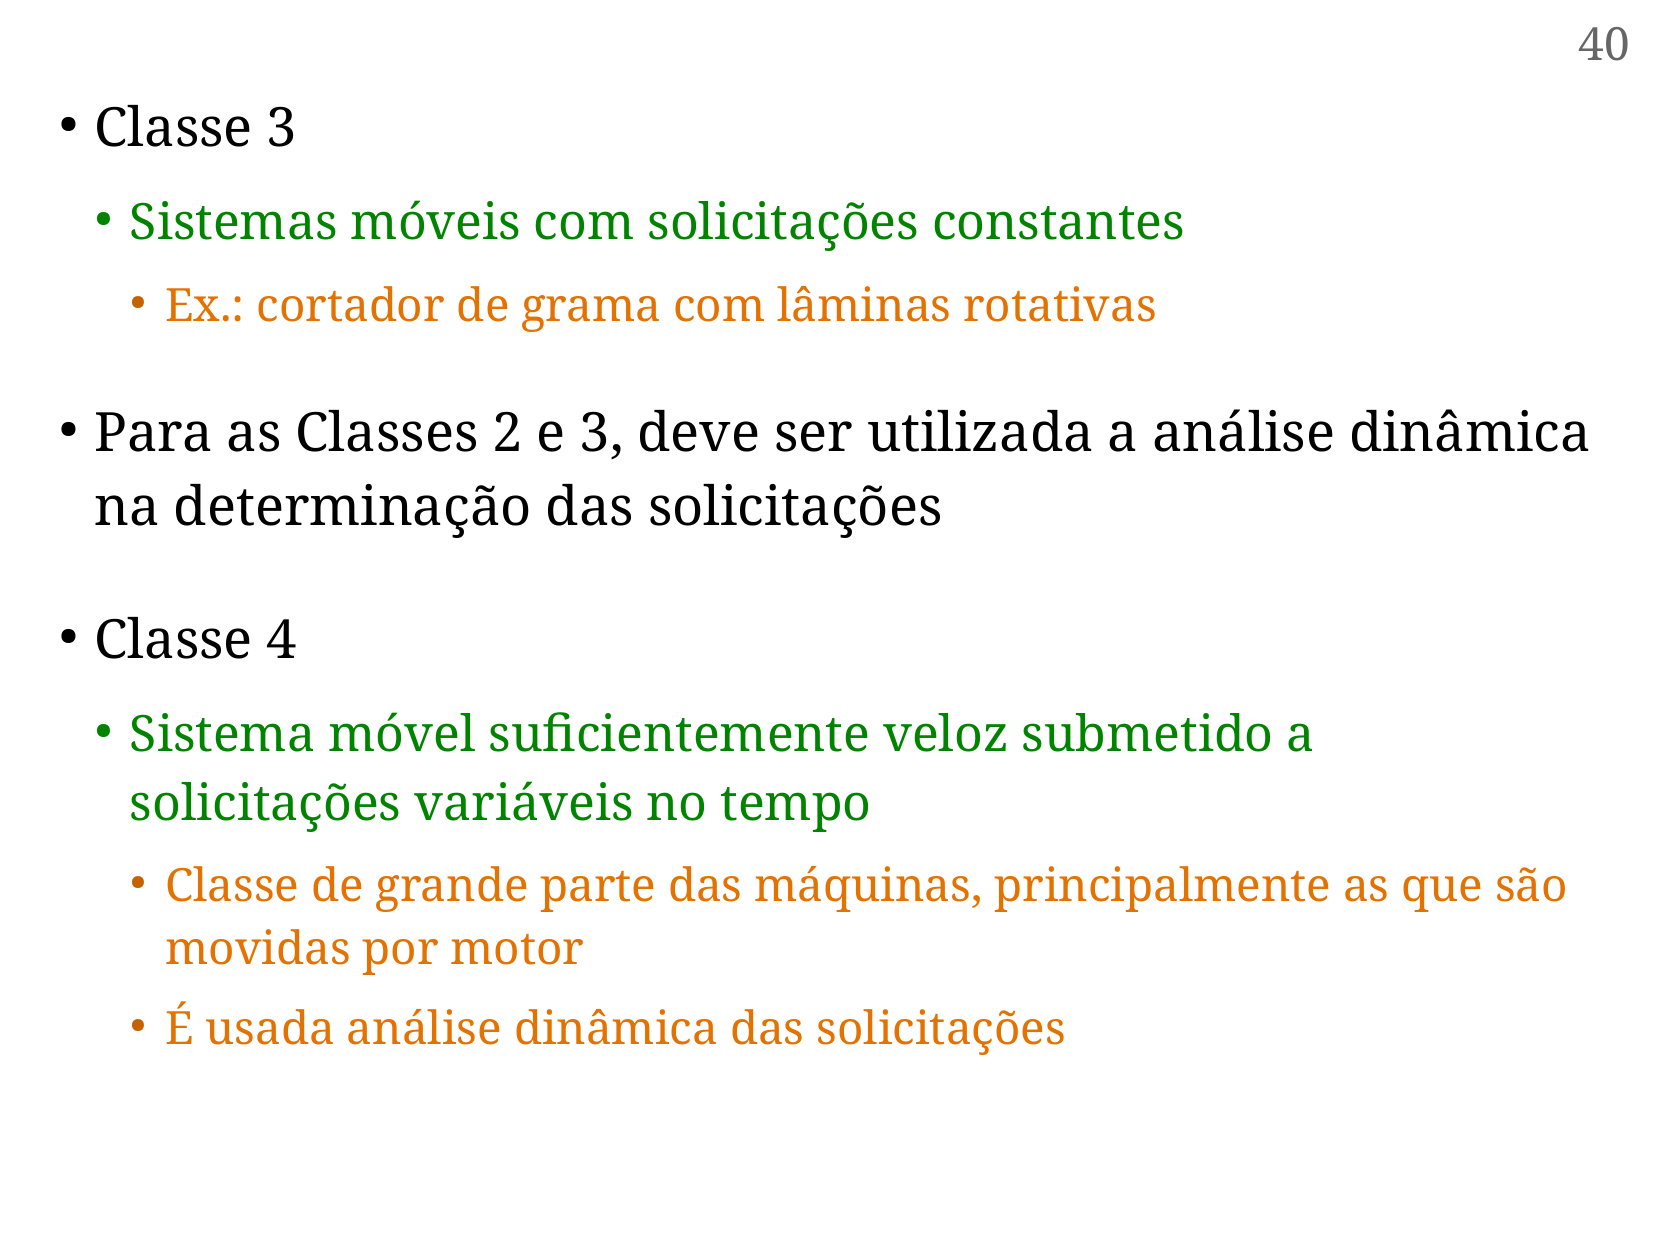

40
#
Classe 3
Sistemas móveis com solicitações constantes
Ex.: cortador de grama com lâminas rotativas
Para as Classes 2 e 3, deve ser utilizada a análise dinâmica na determinação das solicitações
Classe 4
Sistema móvel suficientemente veloz submetido a solicitações variáveis no tempo
Classe de grande parte das máquinas, principalmente as que são movidas por motor
É usada análise dinâmica das solicitações